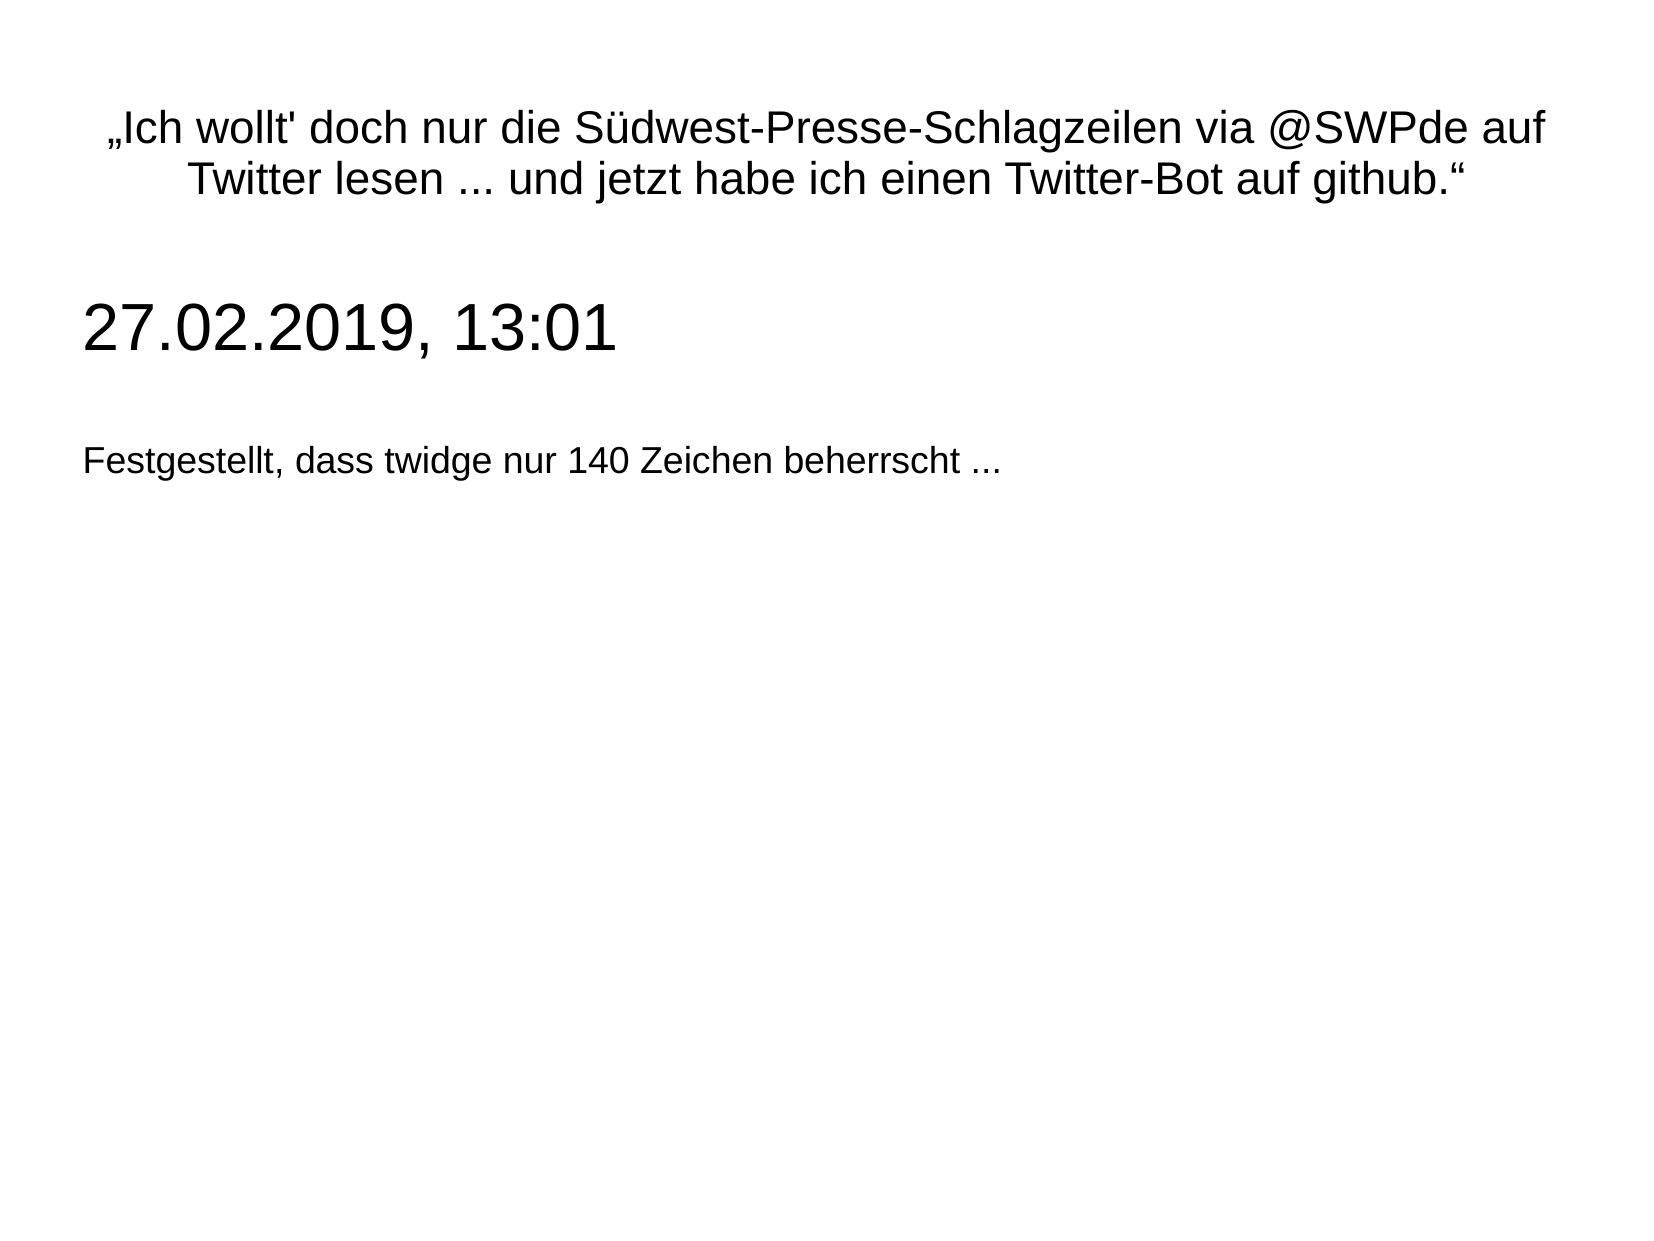

# „Ich wollt' doch nur die Südwest-Presse-Schlagzeilen via @SWPde auf Twitter lesen ... und jetzt habe ich einen Twitter-Bot auf github.“
27.02.2019, 13:01
Festgestellt, dass twidge nur 140 Zeichen beherrscht ...